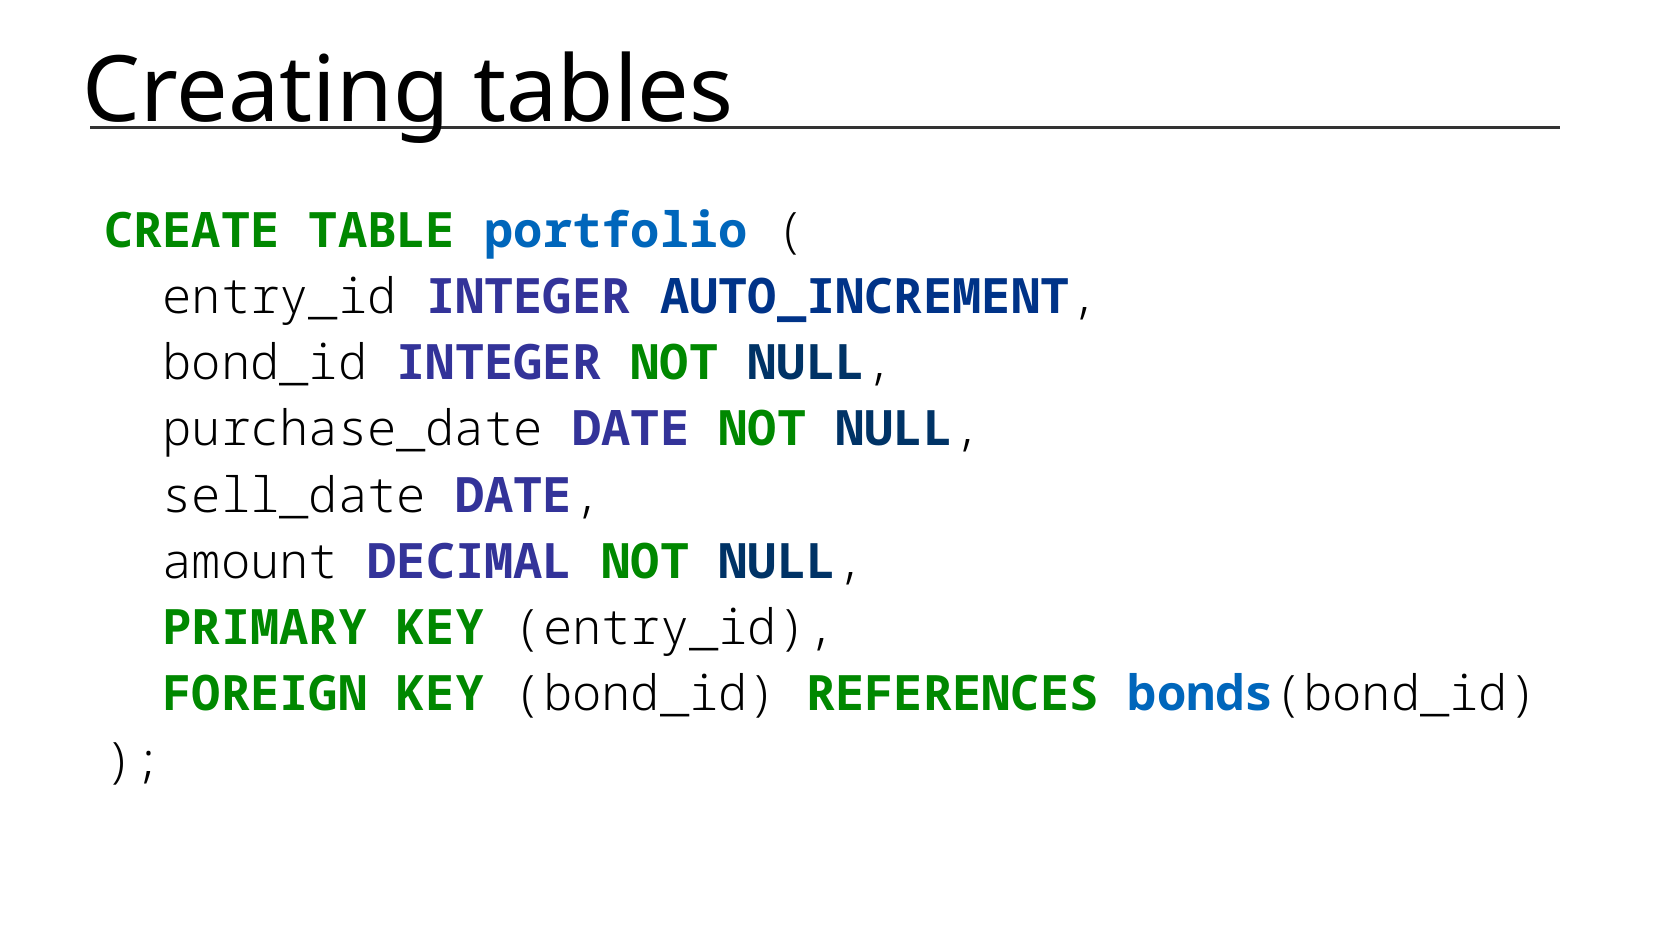

# Creating tables
CREATE TABLE portfolio (
 entry_id INTEGER AUTO_INCREMENT,
 bond_id INTEGER NOT NULL,
 purchase_date DATE NOT NULL,
 sell_date DATE,
 amount DECIMAL NOT NULL,
 PRIMARY KEY (entry_id),
 FOREIGN KEY (bond_id) REFERENCES bonds(bond_id)
);